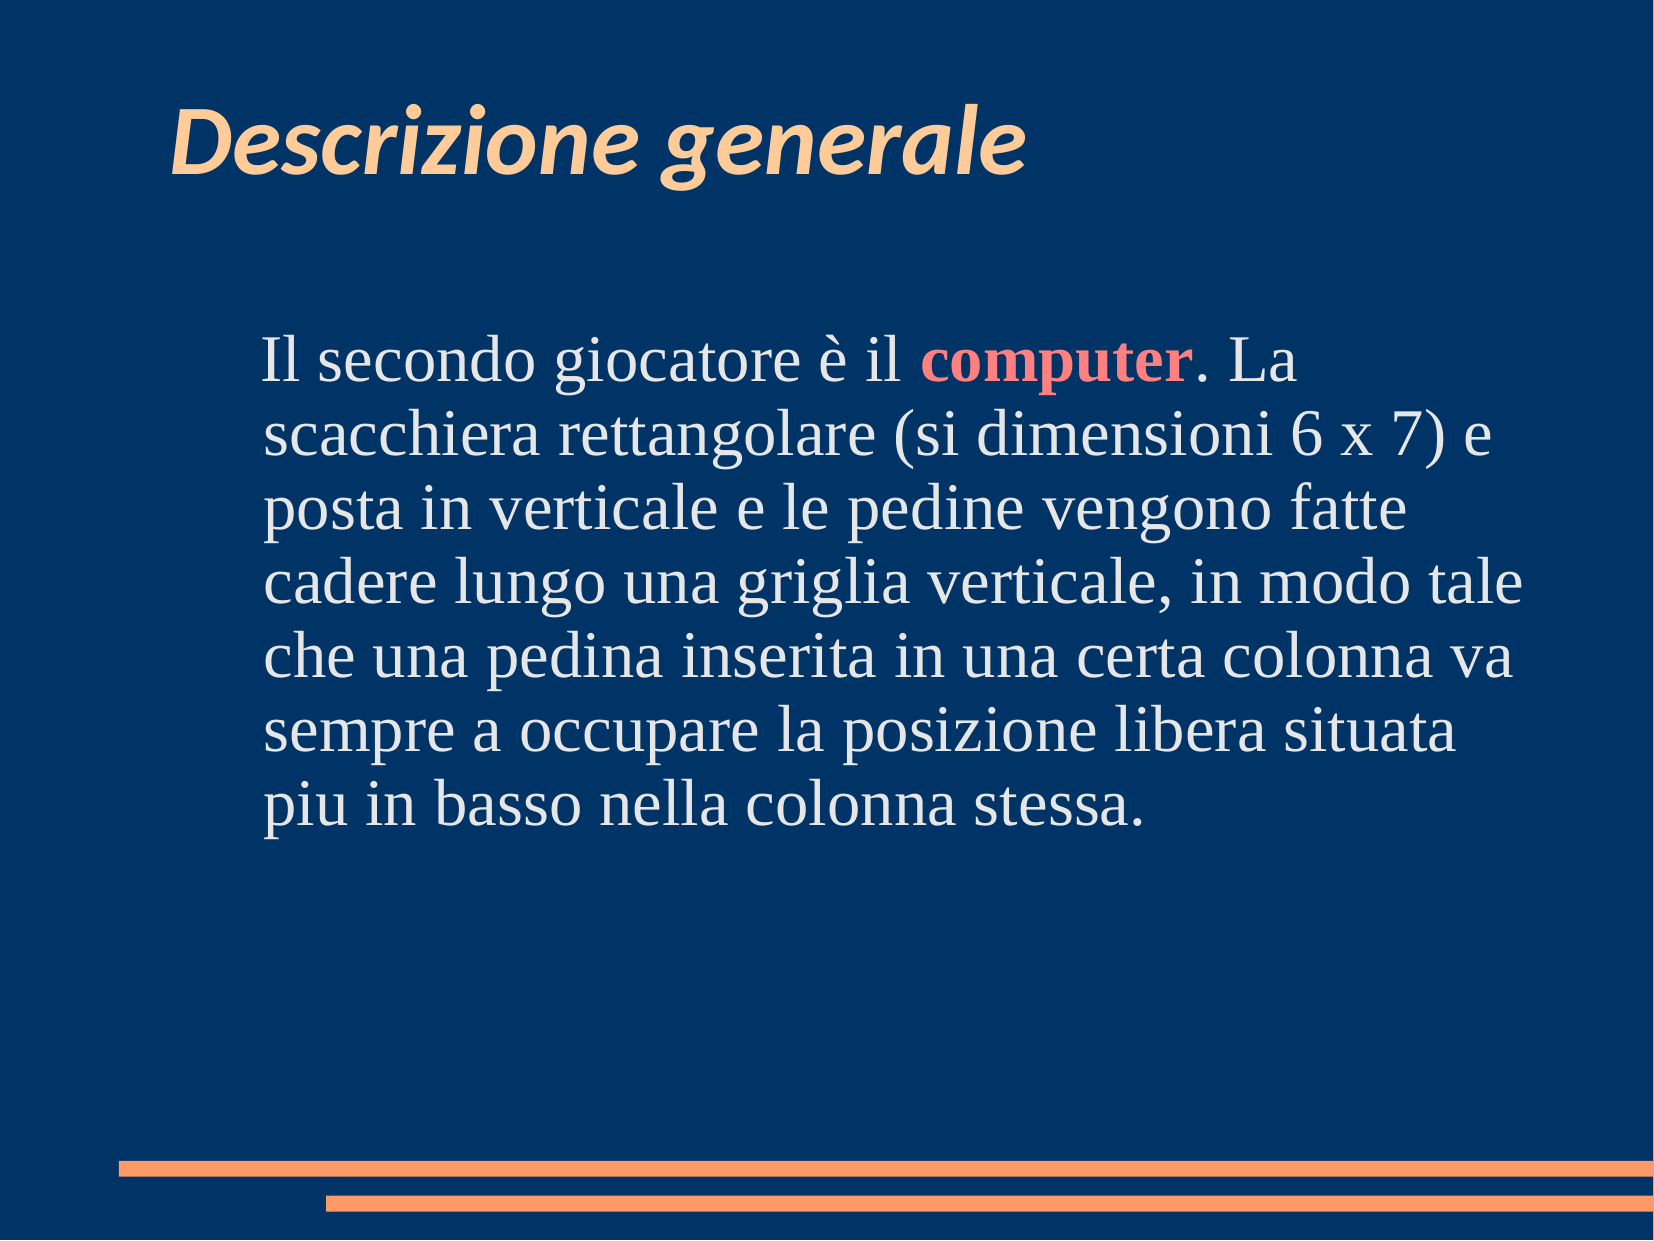

# Descrizione generale
 Il secondo giocatore è il computer. La scacchiera rettangolare (si dimensioni 6 x 7) e posta in verticale e le pedine vengono fatte cadere lungo una griglia verticale, in modo tale che una pedina inserita in una certa colonna va sempre a occupare la posizione libera situata piu in basso nella colonna stessa.